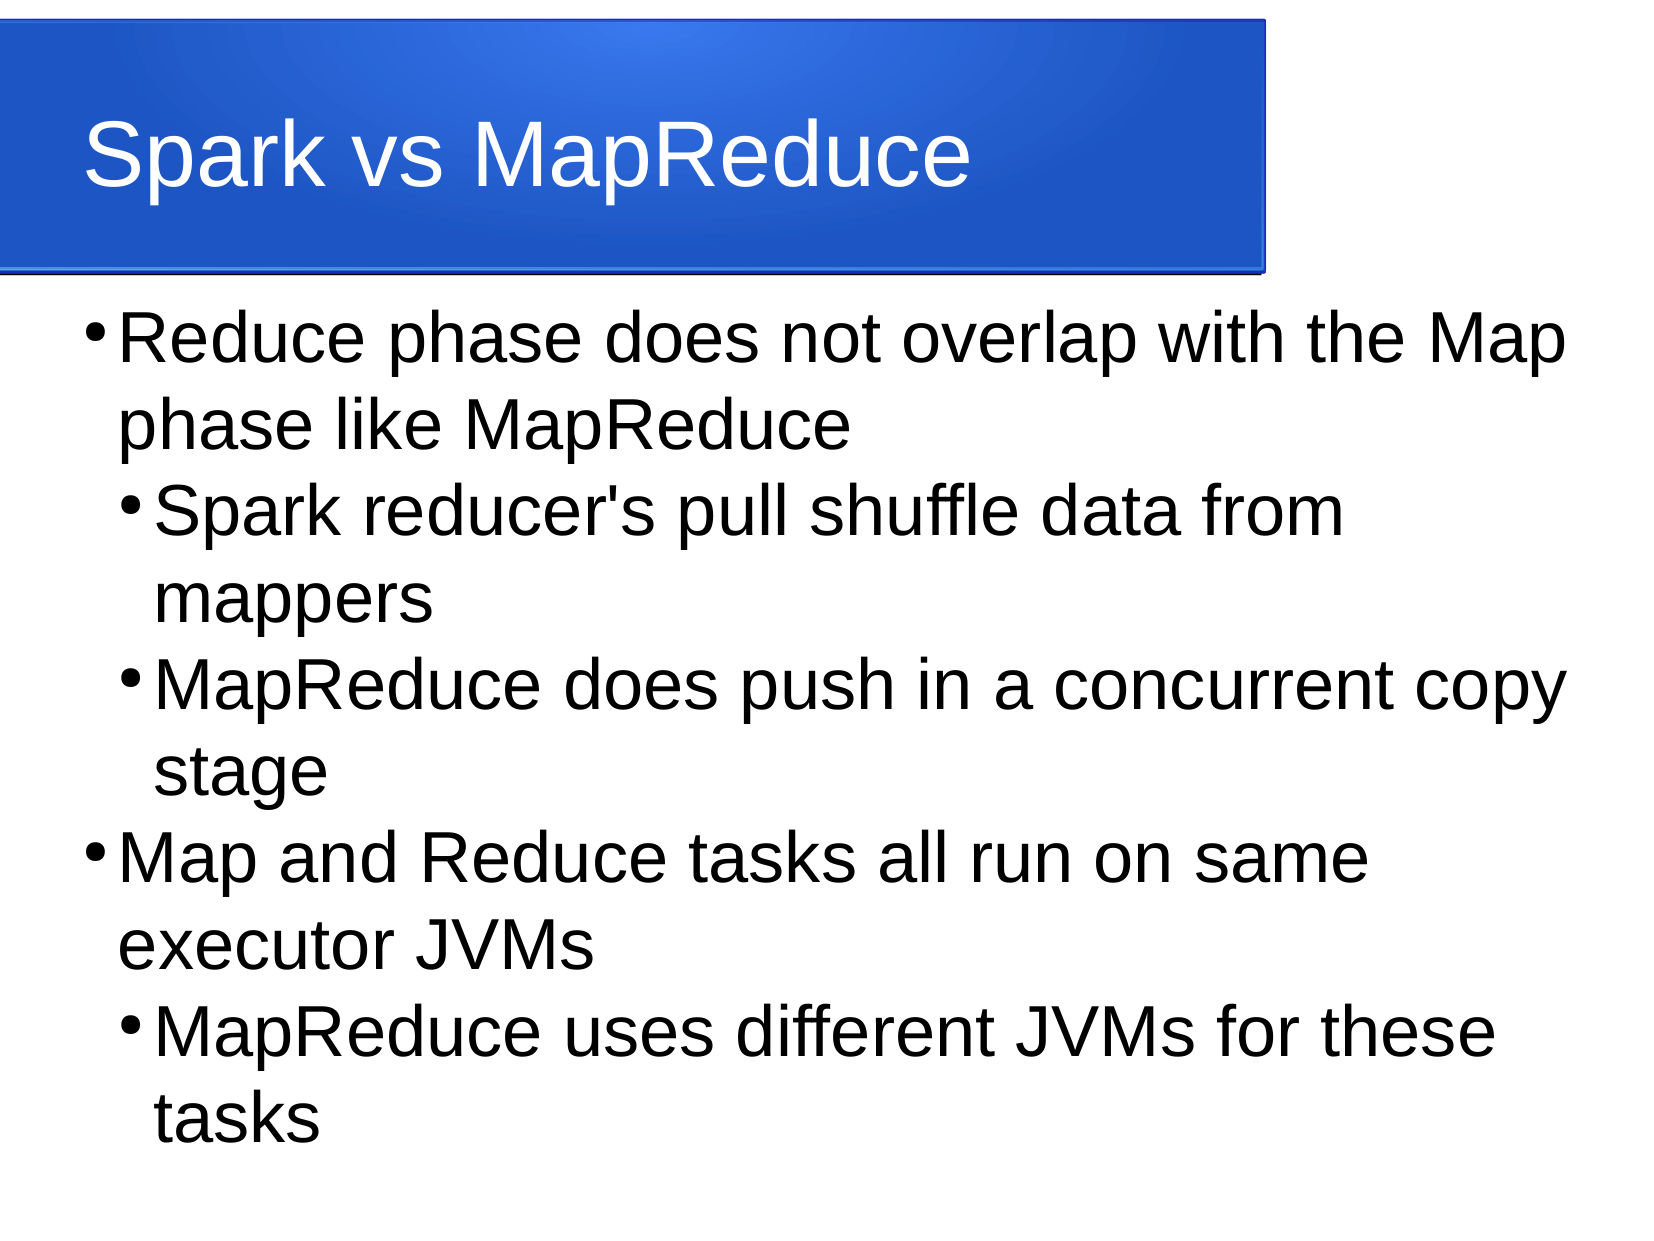

Spark vs MapReduce
Reduce phase does not overlap with the Map phase like MapReduce
Spark reducer's pull shuffle data from mappers
MapReduce does push in a concurrent copy stage
Map and Reduce tasks all run on same executor JVMs
MapReduce uses different JVMs for these tasks